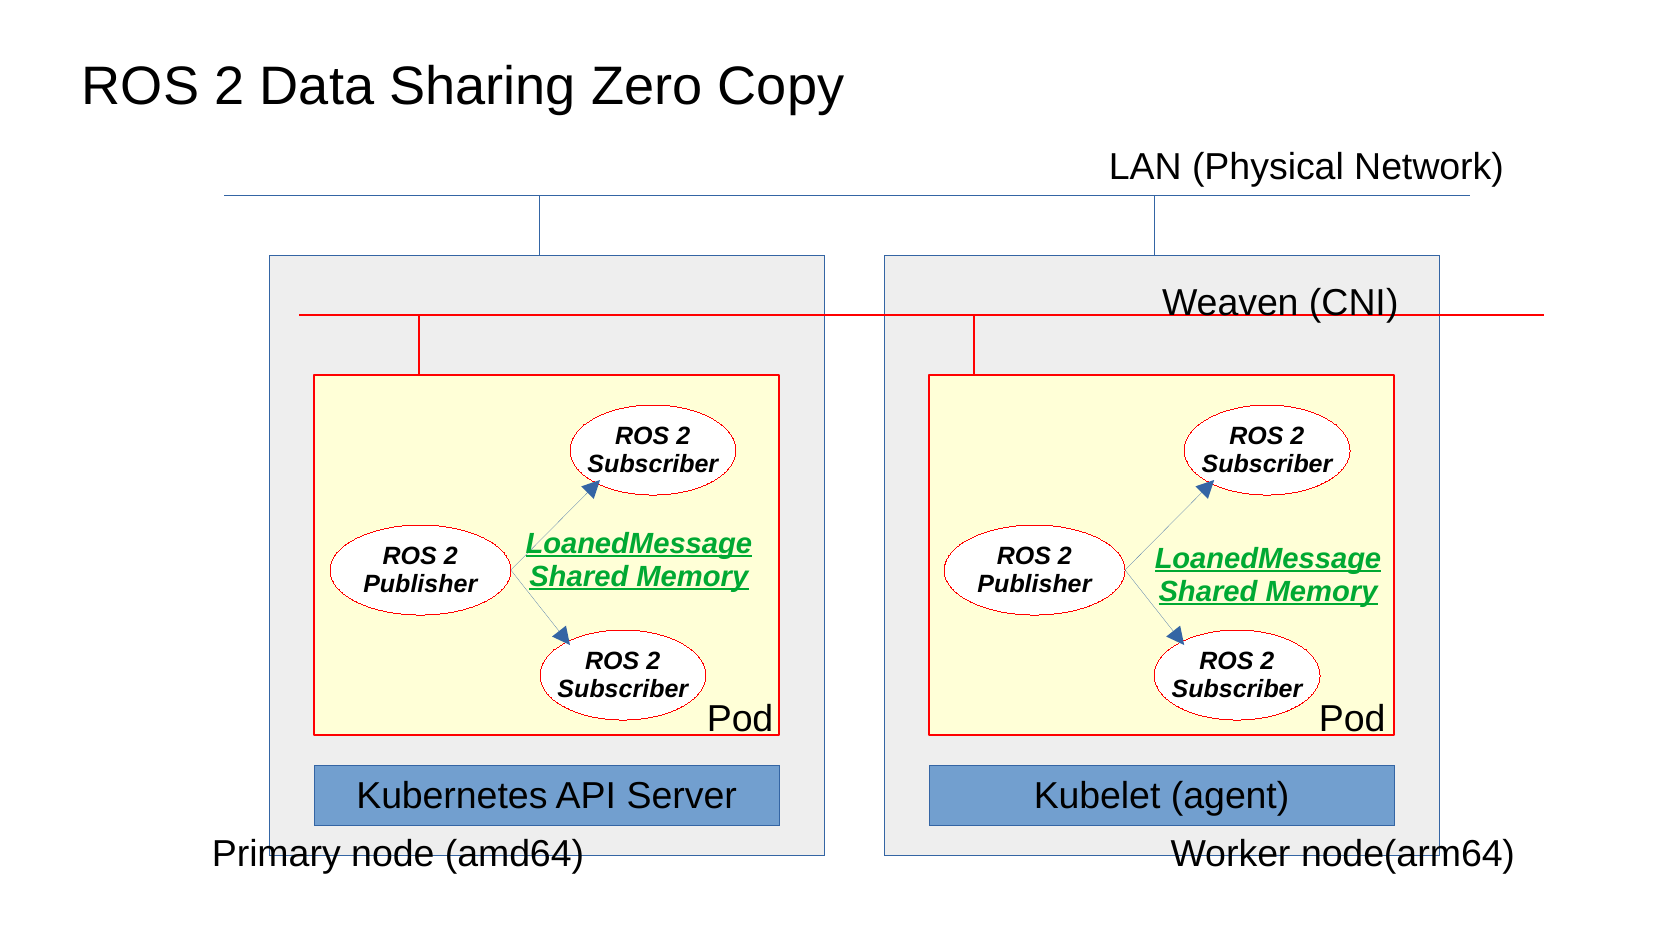

# ROS 2 Data Sharing Zero Copy
LAN (Physical Network)
Weaven (CNI)
ROS 2
Subscriber
ROS 2
Subscriber
LoanedMessage
Shared Memory
ROS 2
Publisher
ROS 2
Publisher
LoanedMessage
Shared Memory
ROS 2
Subscriber
ROS 2
Subscriber
Pod
Pod
Kubernetes API Server
Kubelet (agent)
Primary node (amd64)
Worker node(arm64)